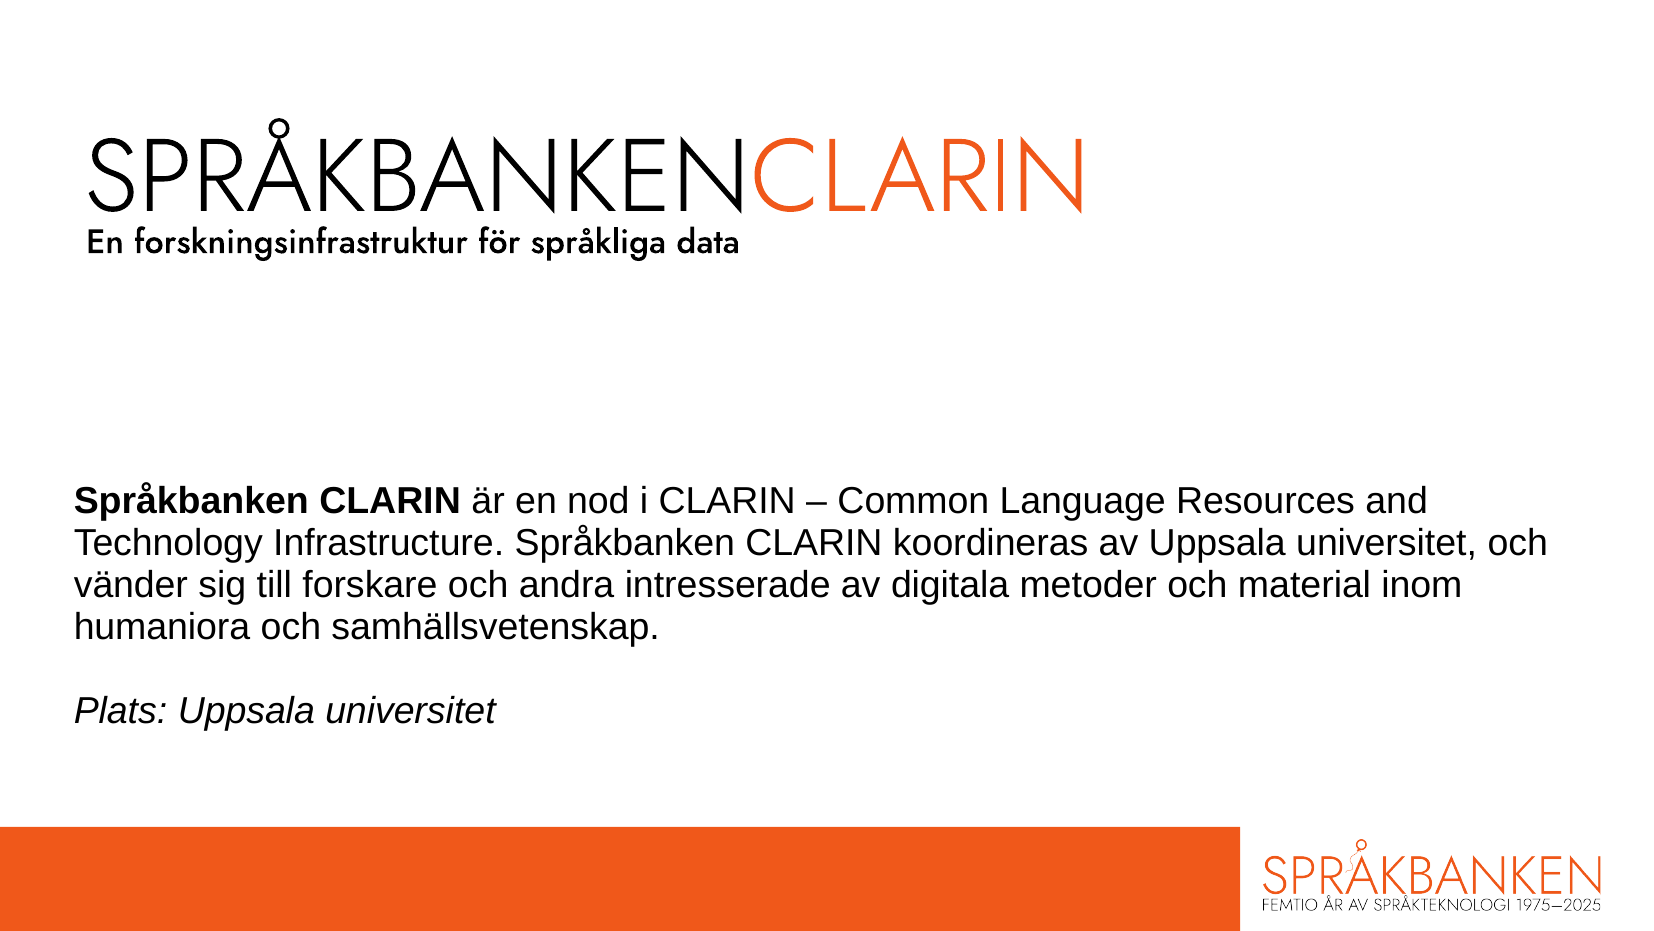

Språkbanken CLARIN är en nod i CLARIN – Common Language Resources and Technology Infrastructure. Språkbanken CLARIN koordineras av Uppsala universitet, och vänder sig till forskare och andra intresserade av digitala metoder och material inom humaniora och samhällsvetenskap.
Plats: Uppsala universitet